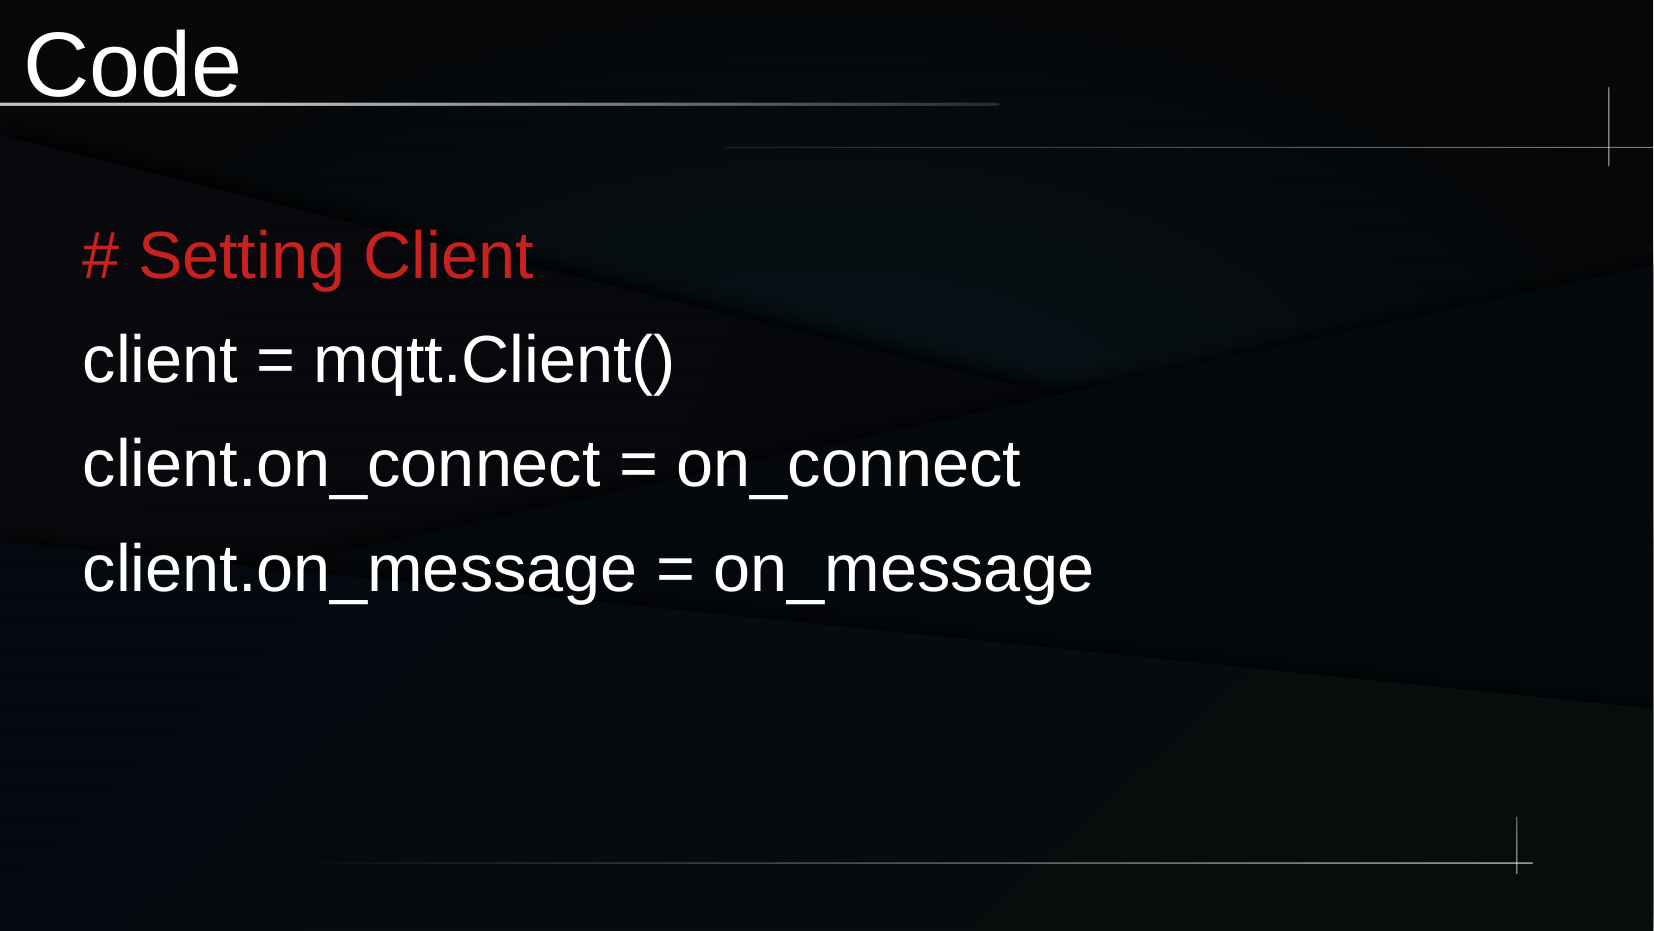

# Code
# Setting Client
client = mqtt.Client()
client.on_connect = on_connect
client.on_message = on_message